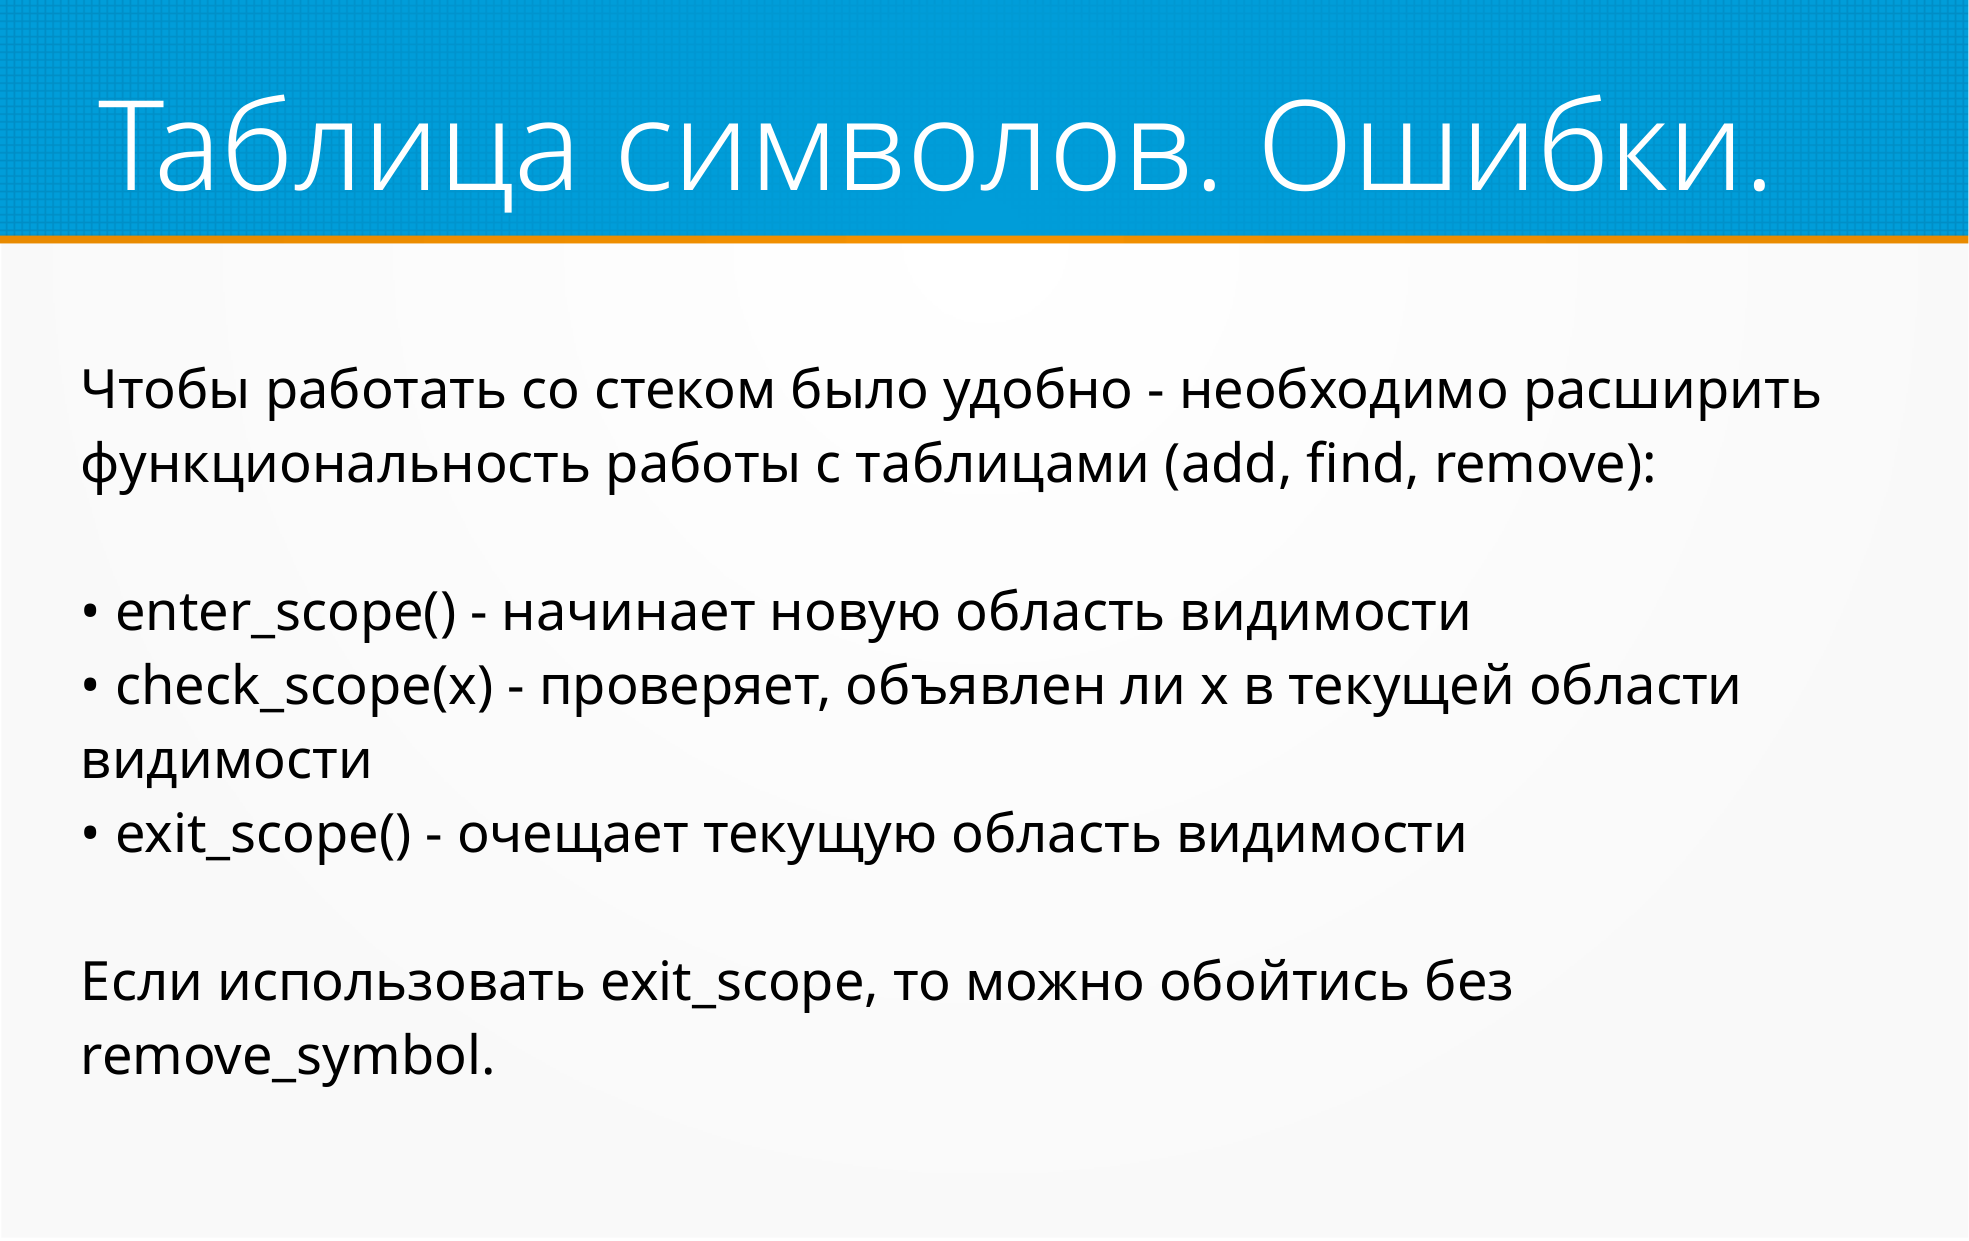

# Таблица символов. Ошибки.
Чтобы работать со стеком было удобно - необходимо расширить функциональность работы с таблицами (add, find, remove):
• enter_scope() - начинает новую область видимости
• check_scope(x) - проверяет, объявлен ли x в текущей области видимости
• exit_scope() - очещает текущую область видимости
Если использовать exit_scope, то можно обойтись без remove_symbol.